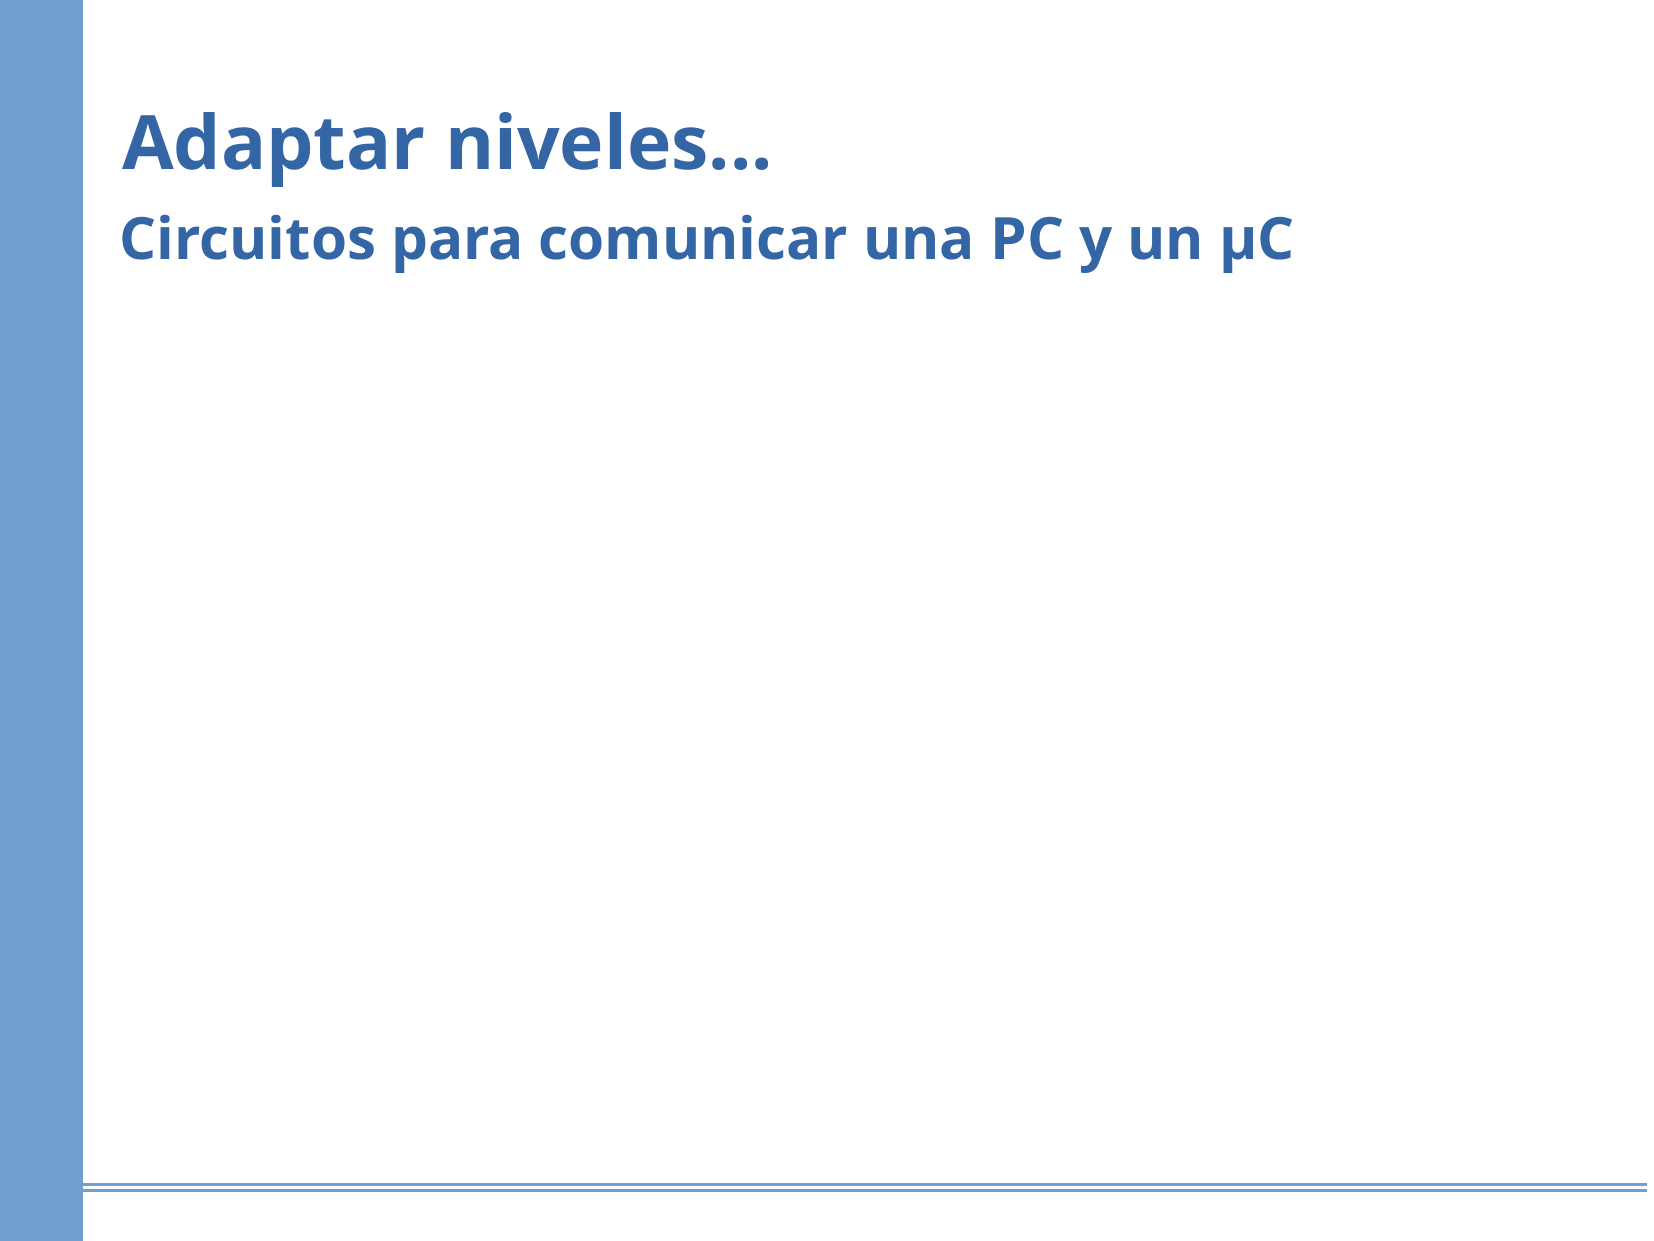

Adaptar niveles...
Circuitos para comunicar una PC y un µC